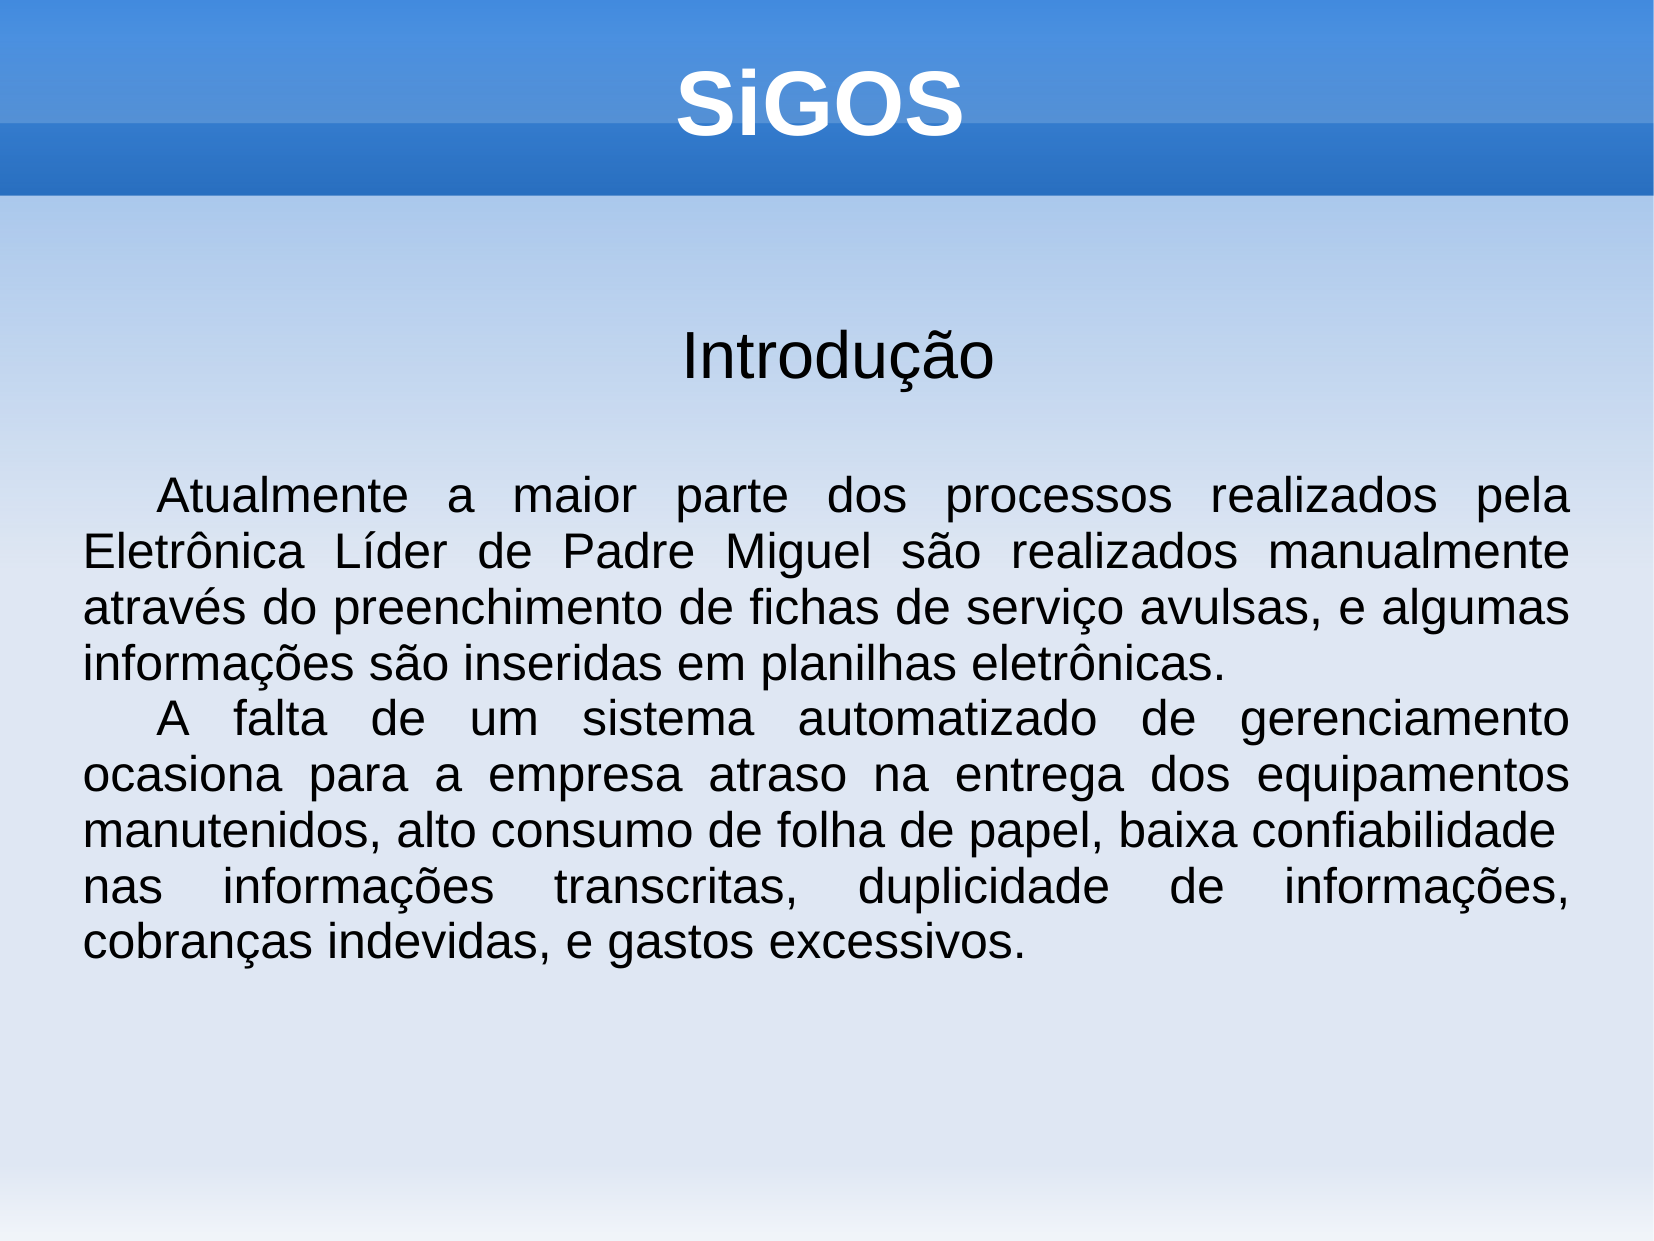

# SiGOS
Introdução
	Atualmente a maior parte dos processos realizados pela Eletrônica Líder de Padre Miguel são realizados manualmente através do preenchimento de fichas de serviço avulsas, e algumas informações são inseridas em planilhas eletrônicas.
	A falta de um sistema automatizado de gerenciamento ocasiona para a empresa atraso na entrega dos equipamentos manutenidos, alto consumo de folha de papel, baixa confiabilidade
nas informações transcritas, duplicidade de informações, cobranças indevidas, e gastos excessivos.